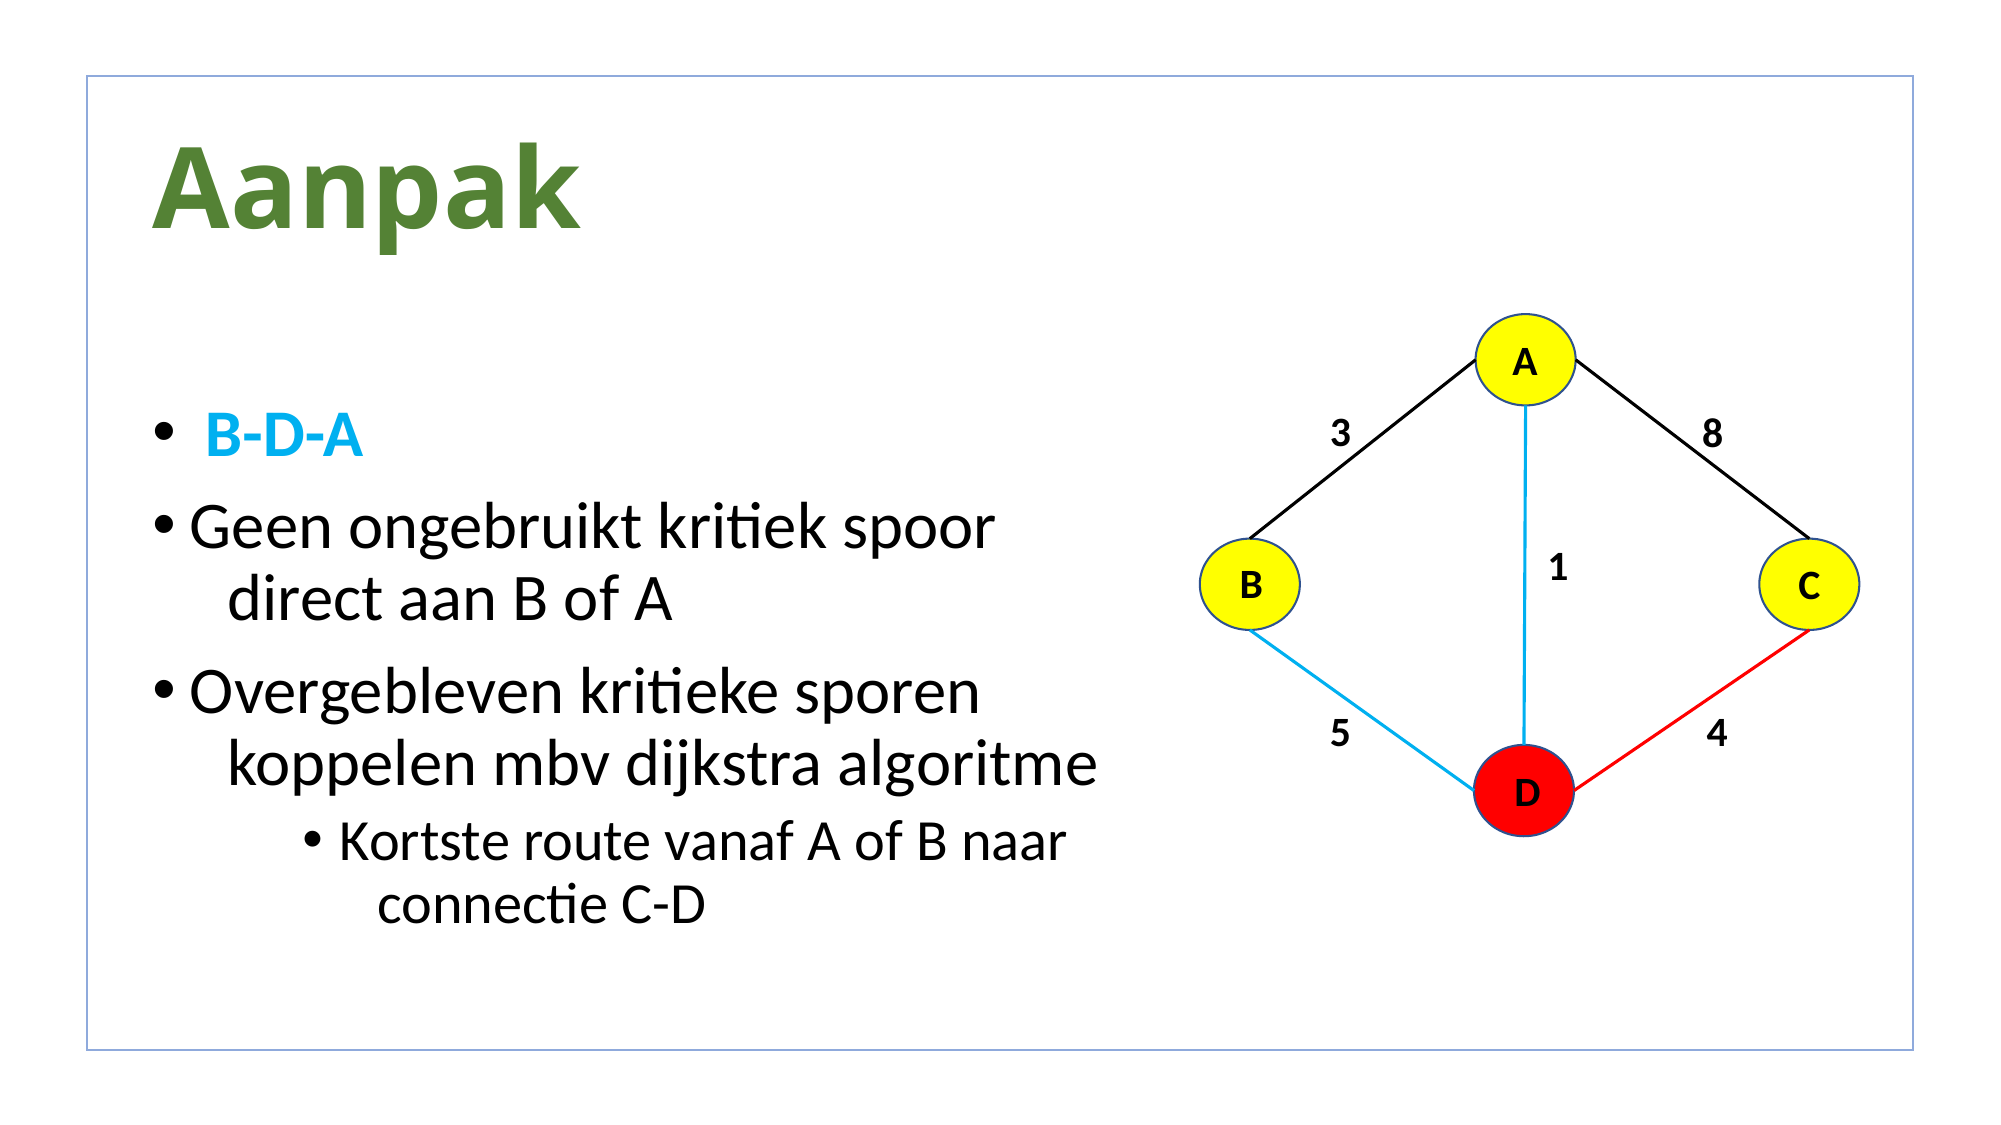

# Aanpak
 B-D-A
Geen ongebruikt kritiek spoor direct aan B of A
Overgebleven kritieke sporen koppelen mbv dijkstra algoritme
Kortste route vanaf A of B naar connectie C-D
A
3
8
1
B
C
5
4
D